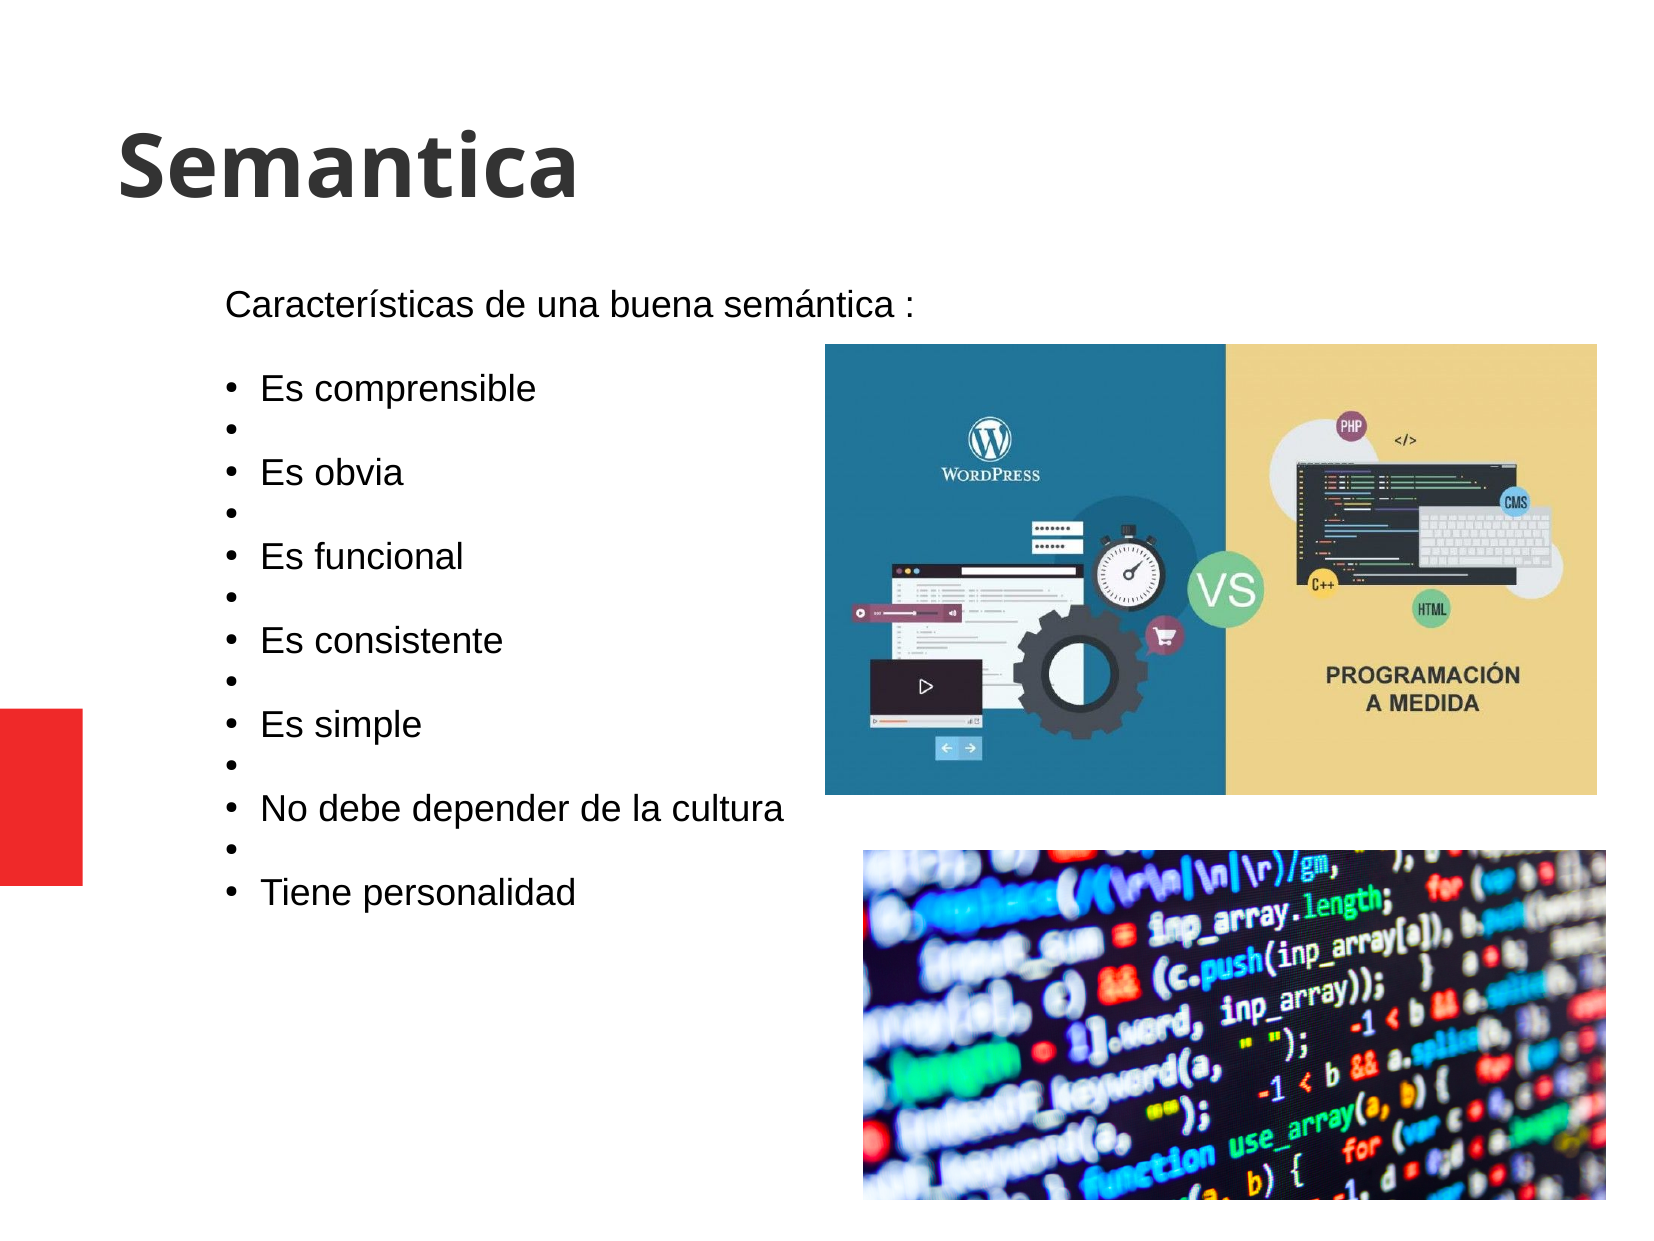

# Semantica
Características de una buena semántica :
Es comprensible
Es obvia
Es funcional
Es consistente
Es simple
No debe depender de la cultura
Tiene personalidad